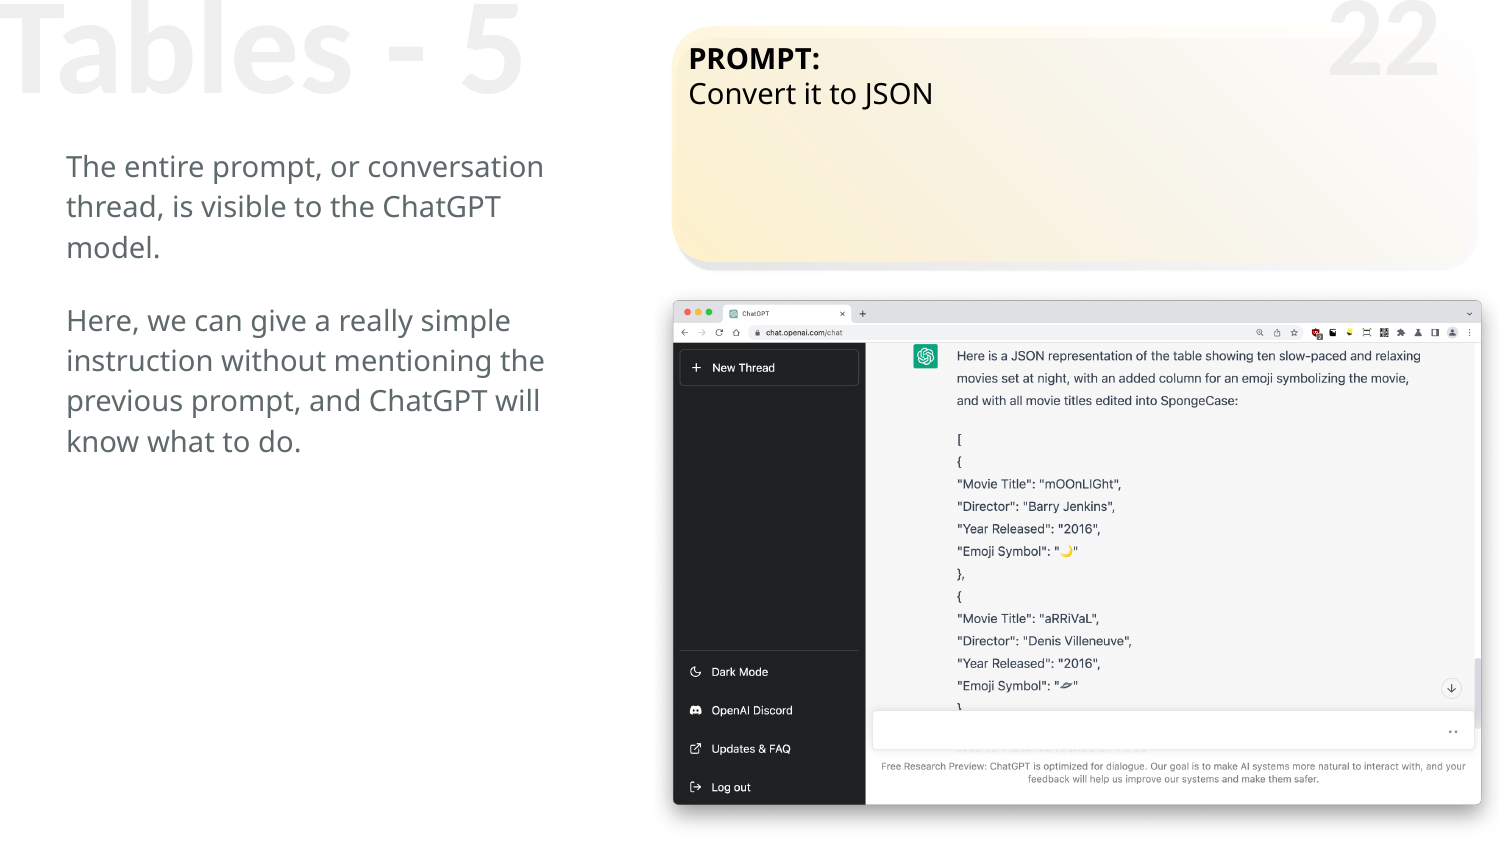

# Tables - 5
Convert it to JSON
The entire prompt, or conversation thread, is visible to the ChatGPT model.
Here, we can give a really simple instruction without mentioning the previous prompt, and ChatGPT will know what to do.